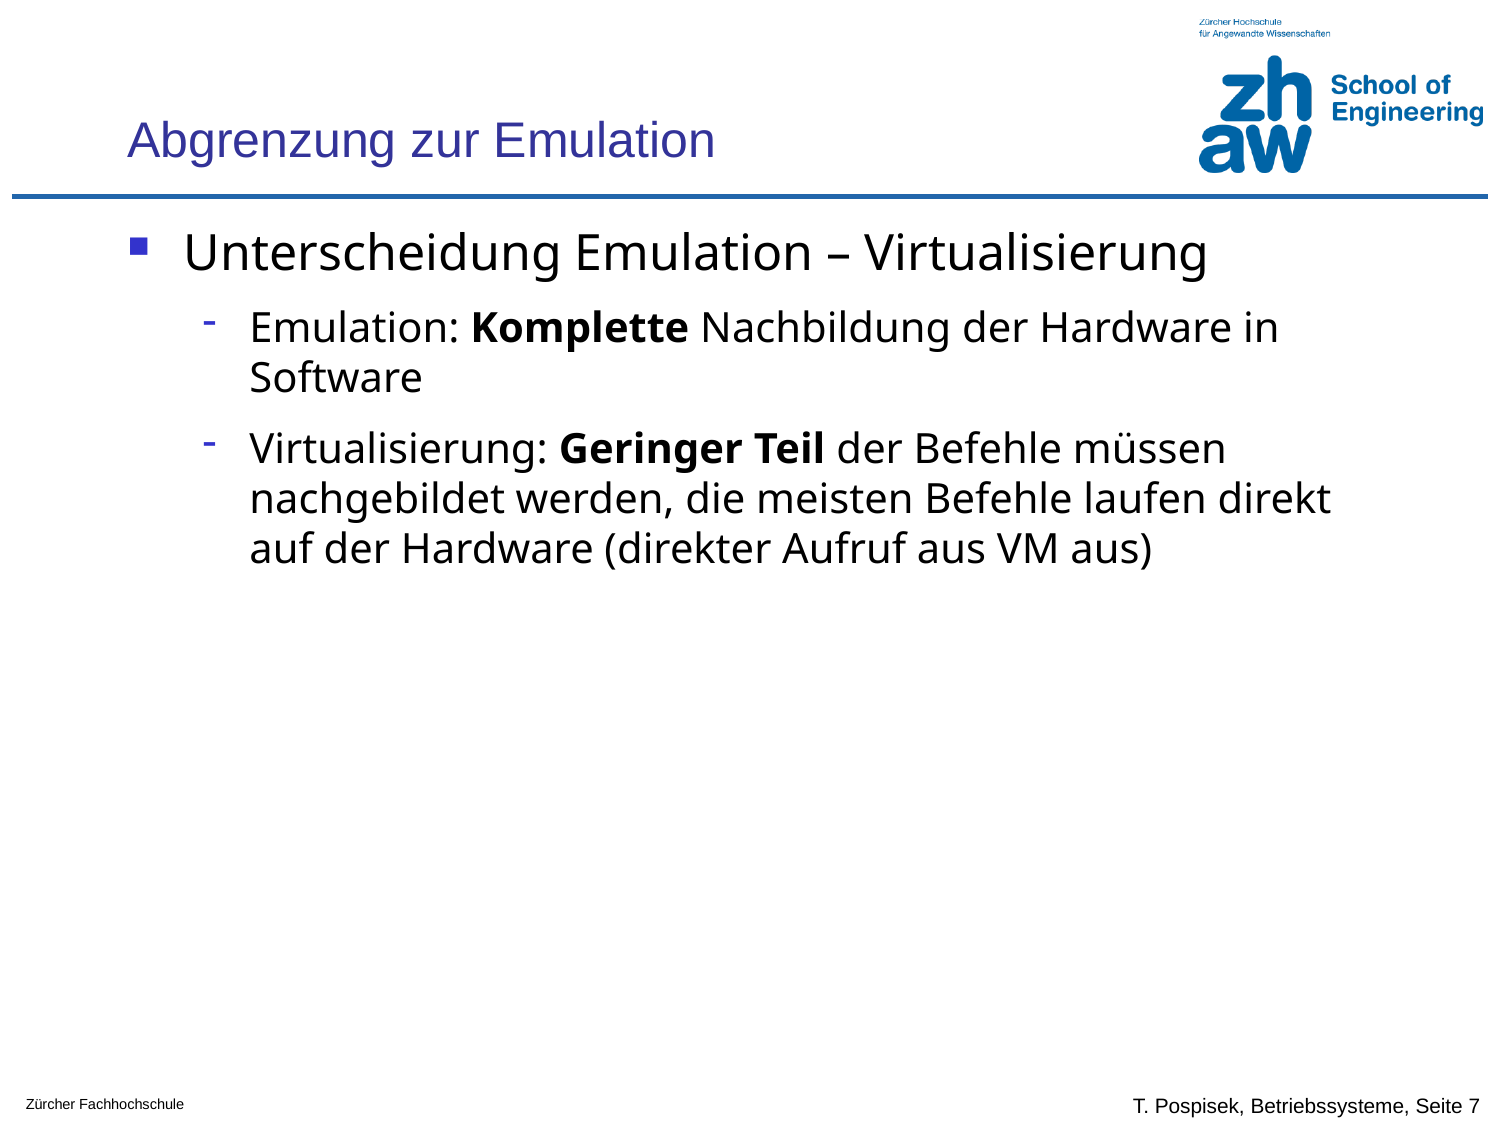

# Abgrenzung zur Emulation
Unterscheidung Emulation – Virtualisierung
Emulation: Komplette Nachbildung der Hardware in Software
Virtualisierung: Geringer Teil der Befehle müssen nachgebildet werden, die meisten Befehle laufen direkt auf der Hardware (direkter Aufruf aus VM aus)